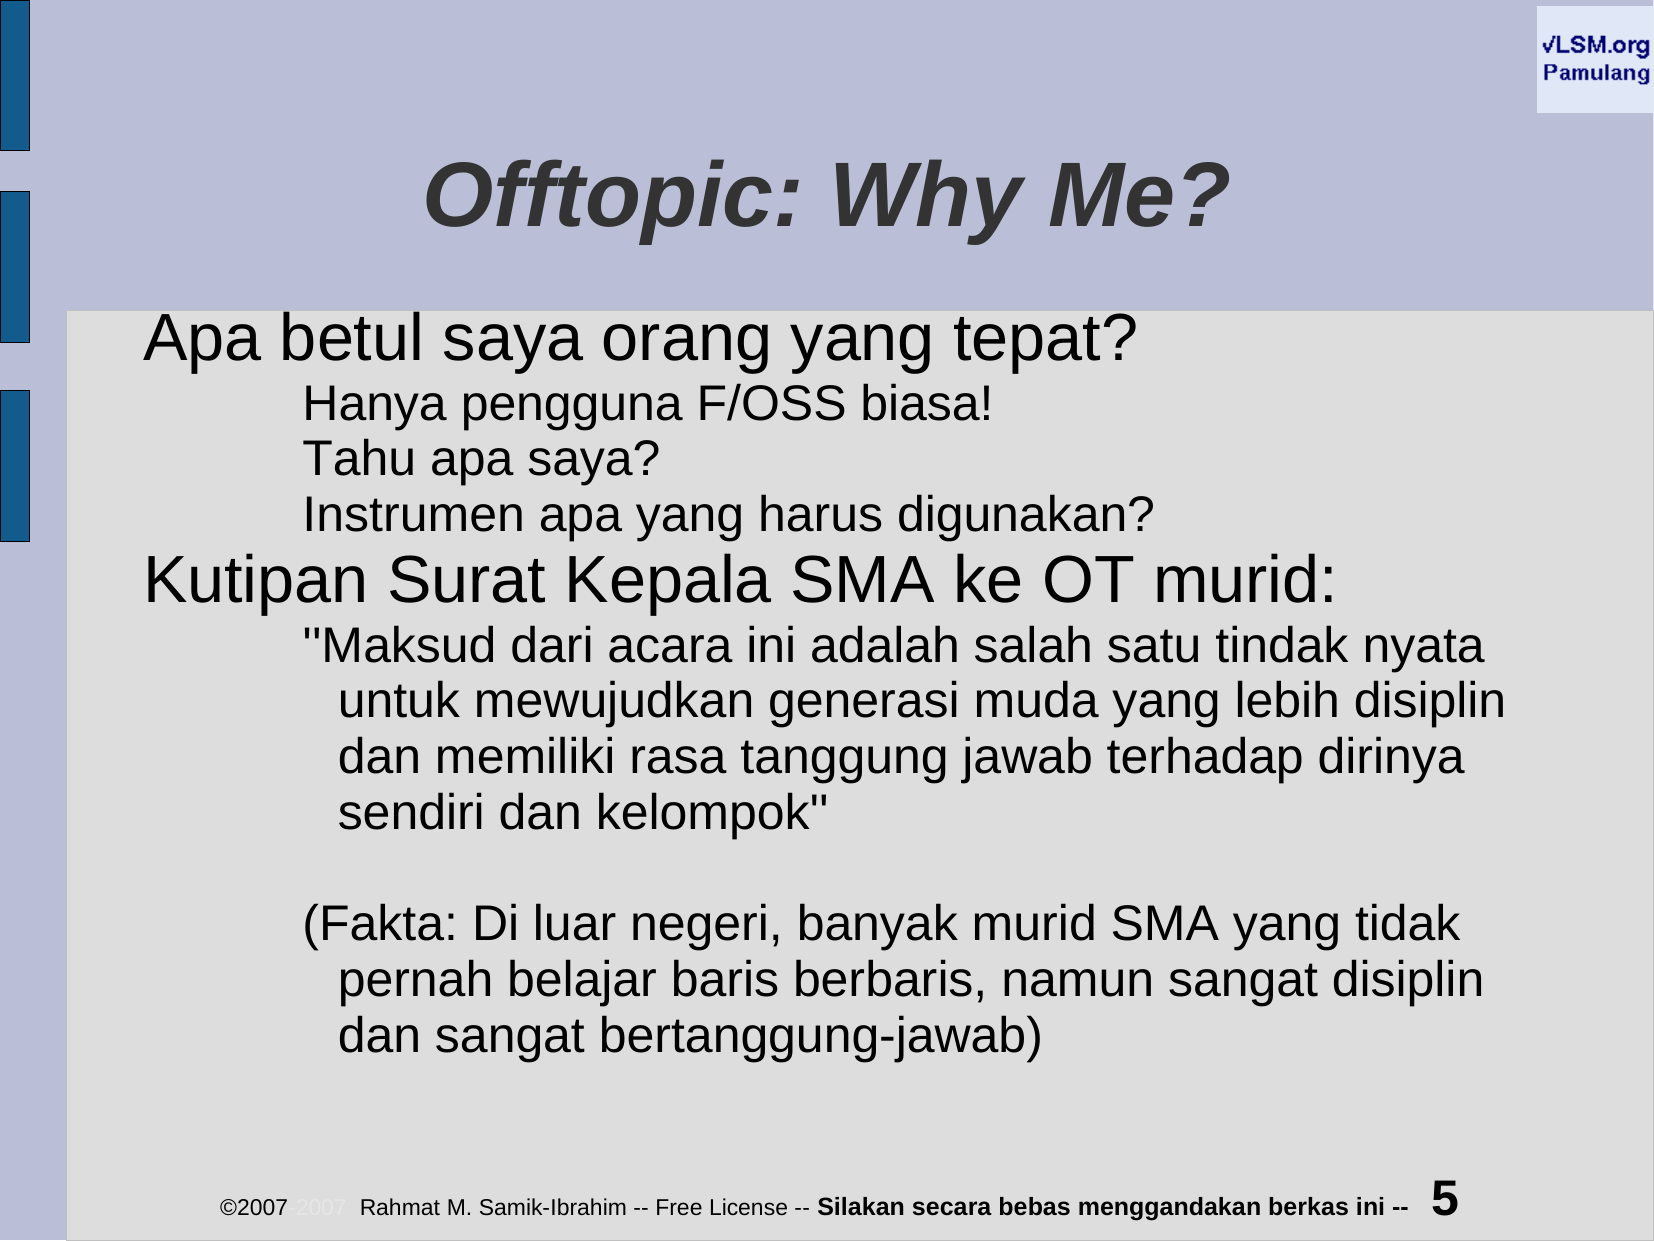

# Offtopic: Why Me?
Apa betul saya orang yang tepat?
Hanya pengguna F/OSS biasa!
Tahu apa saya?
Instrumen apa yang harus digunakan?
Kutipan Surat Kepala SMA ke OT murid:
''Maksud dari acara ini adalah salah satu tindak nyata untuk mewujudkan generasi muda yang lebih disiplin dan memiliki rasa tanggung jawab terhadap dirinya sendiri dan kelompok''
(Fakta: Di luar negeri, banyak murid SMA yang tidak pernah belajar baris berbaris, namun sangat disiplin dan sangat bertanggung-jawab)